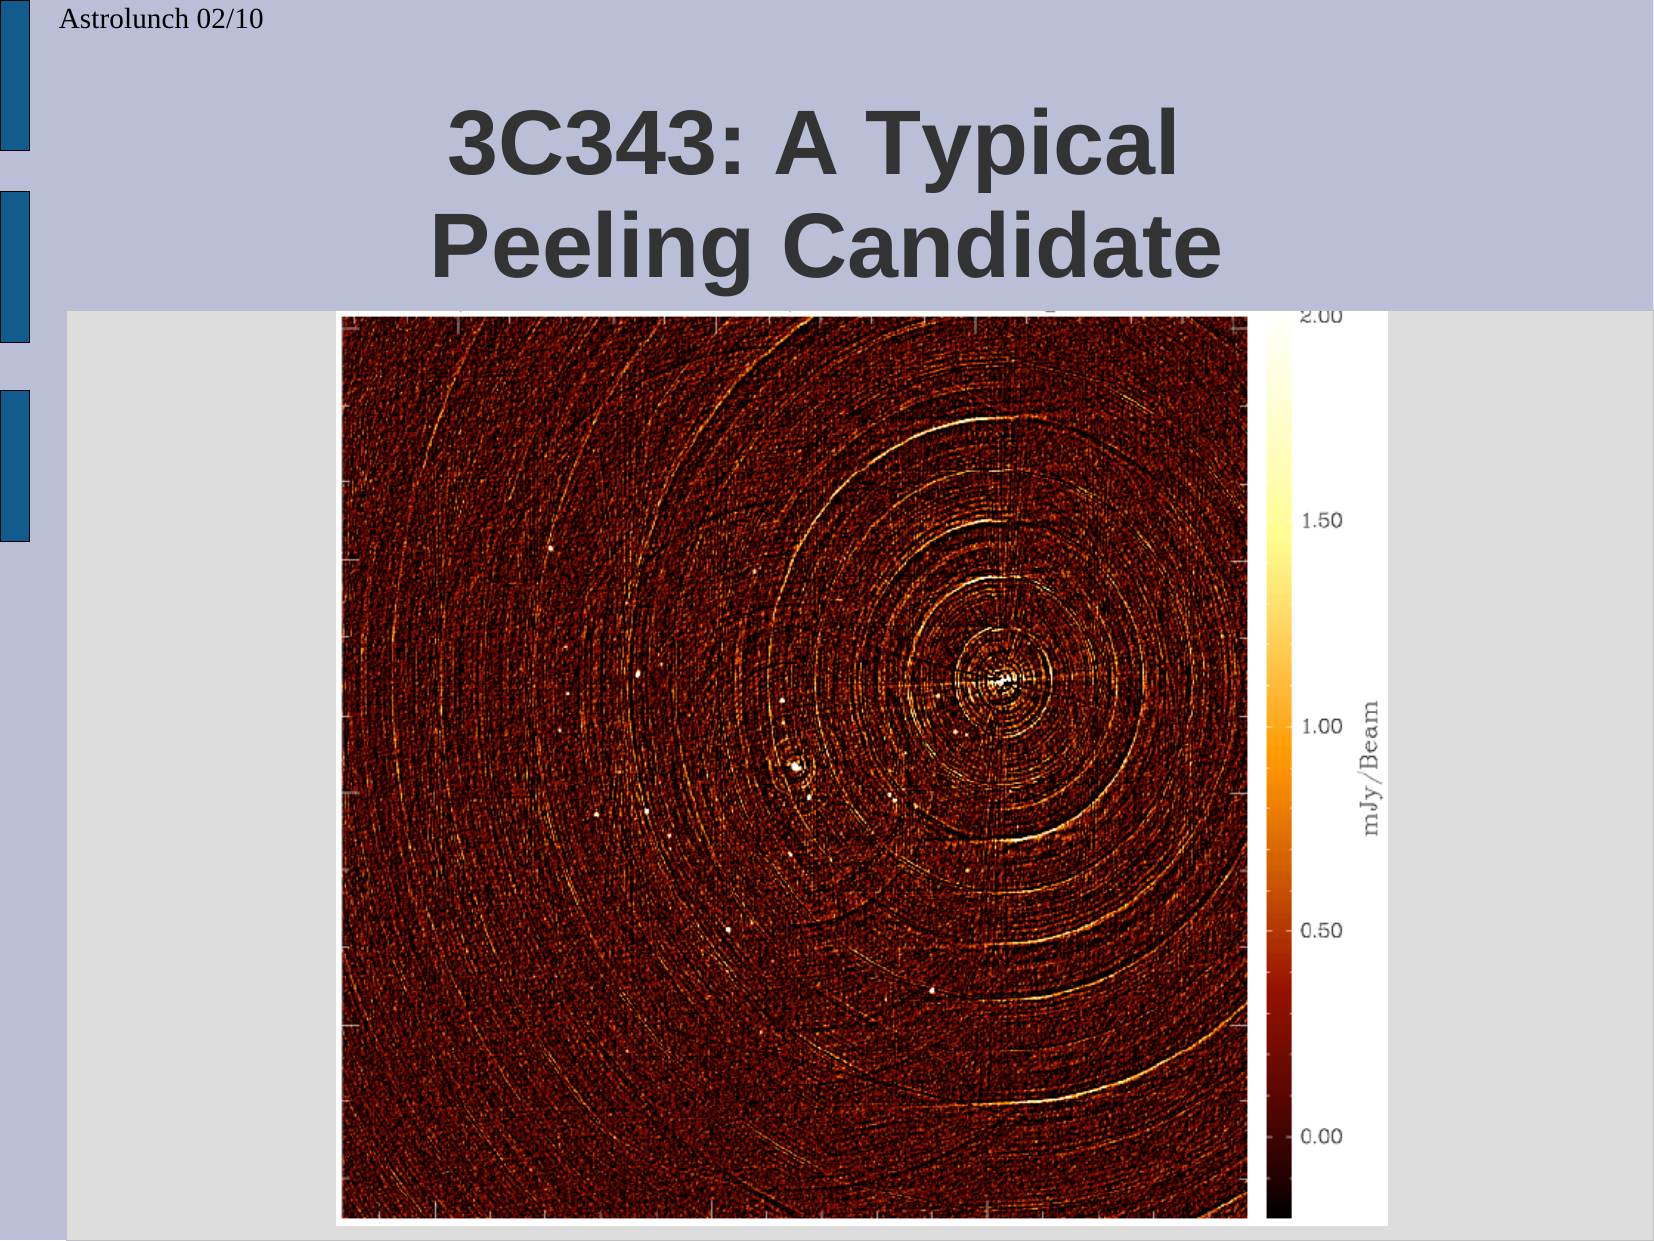

Astrolunch 02/10
# 3C343: A Typical Peeling Candidate